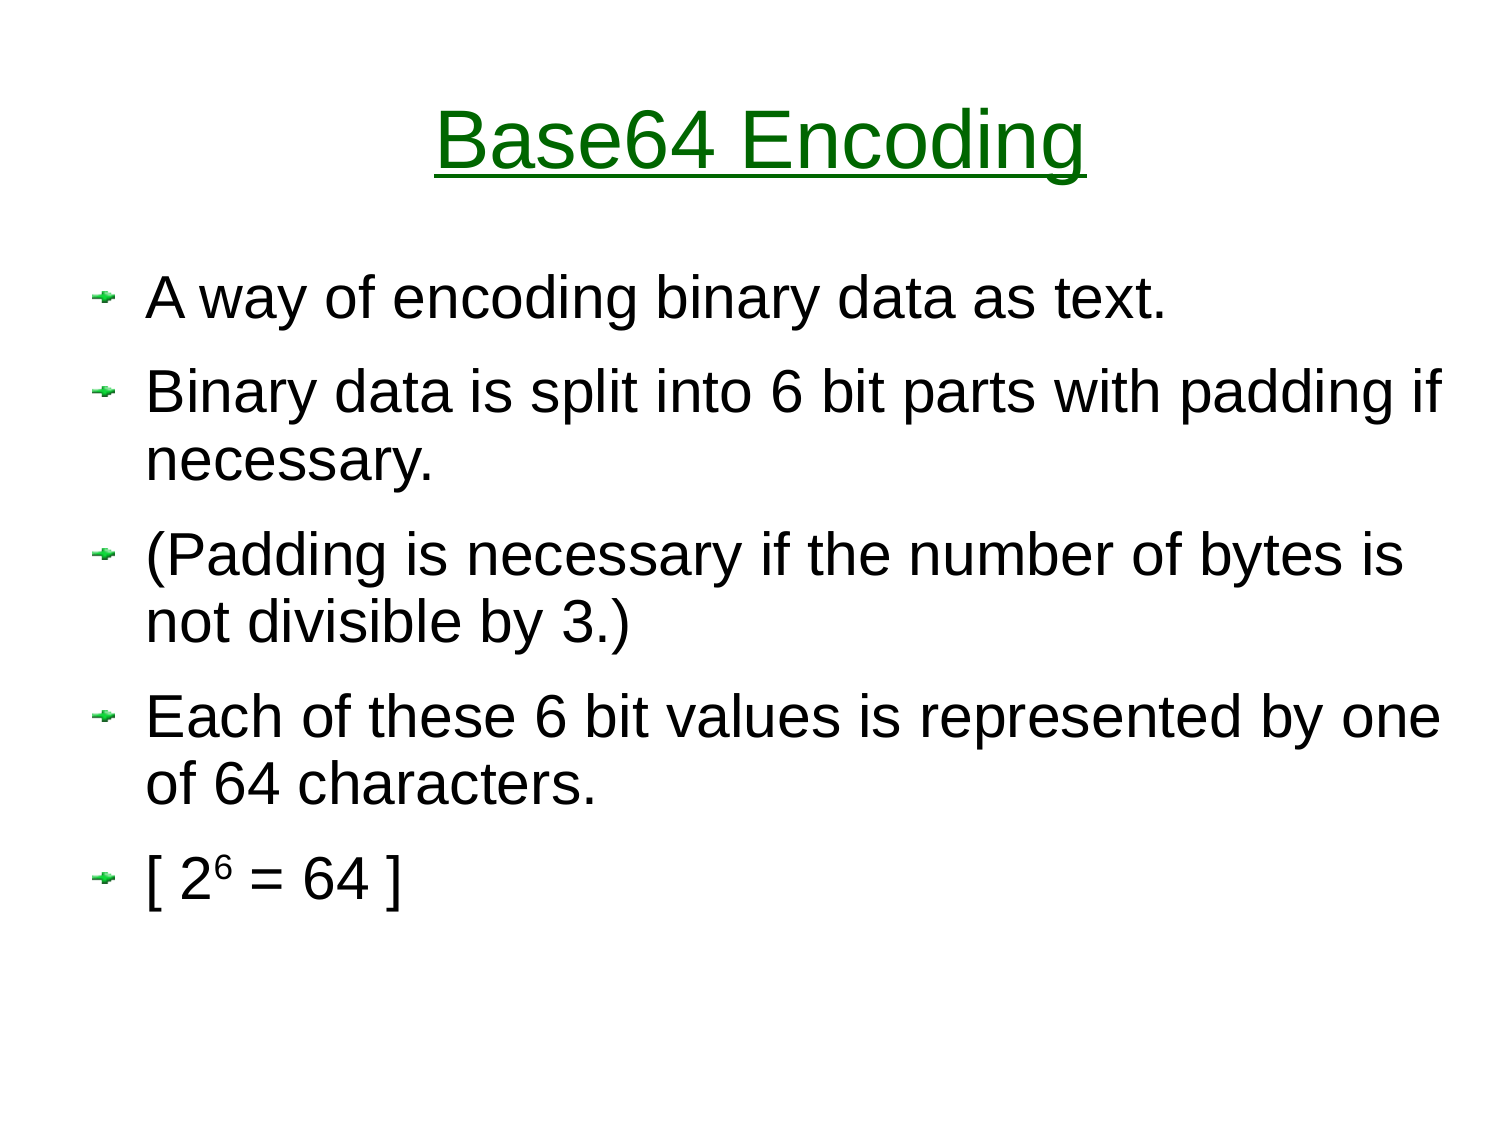

# Base64 Encoding
A way of encoding binary data as text.
Binary data is split into 6 bit parts with padding if necessary.
(Padding is necessary if the number of bytes is not divisible by 3.)
Each of these 6 bit values is represented by one of 64 characters.
[ 26 = 64 ]